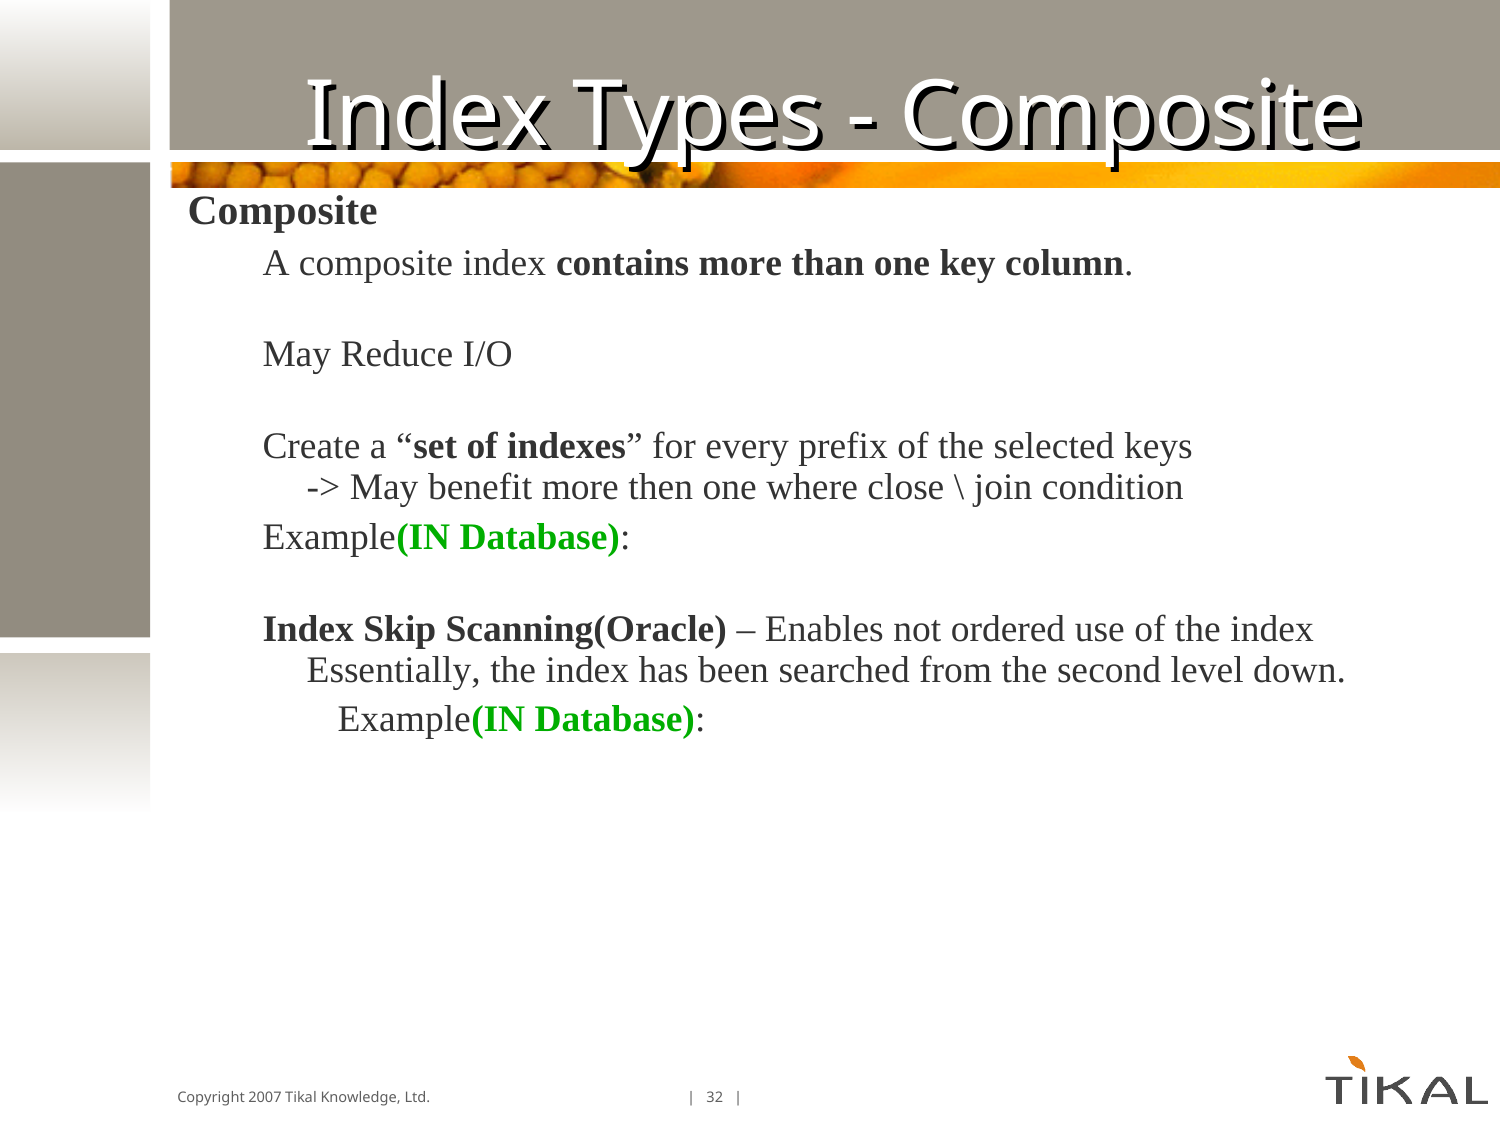

# Index Types - Composite
Composite
A composite index contains more than one key column.
May Reduce I/O
Create a “set of indexes” for every prefix of the selected keys
-> May benefit more then one where close \ join condition
Example(IN Database):
Index Skip Scanning(Oracle) – Enables not ordered use of the index
Essentially, the index has been searched from the second level down.
Example(IN Database):